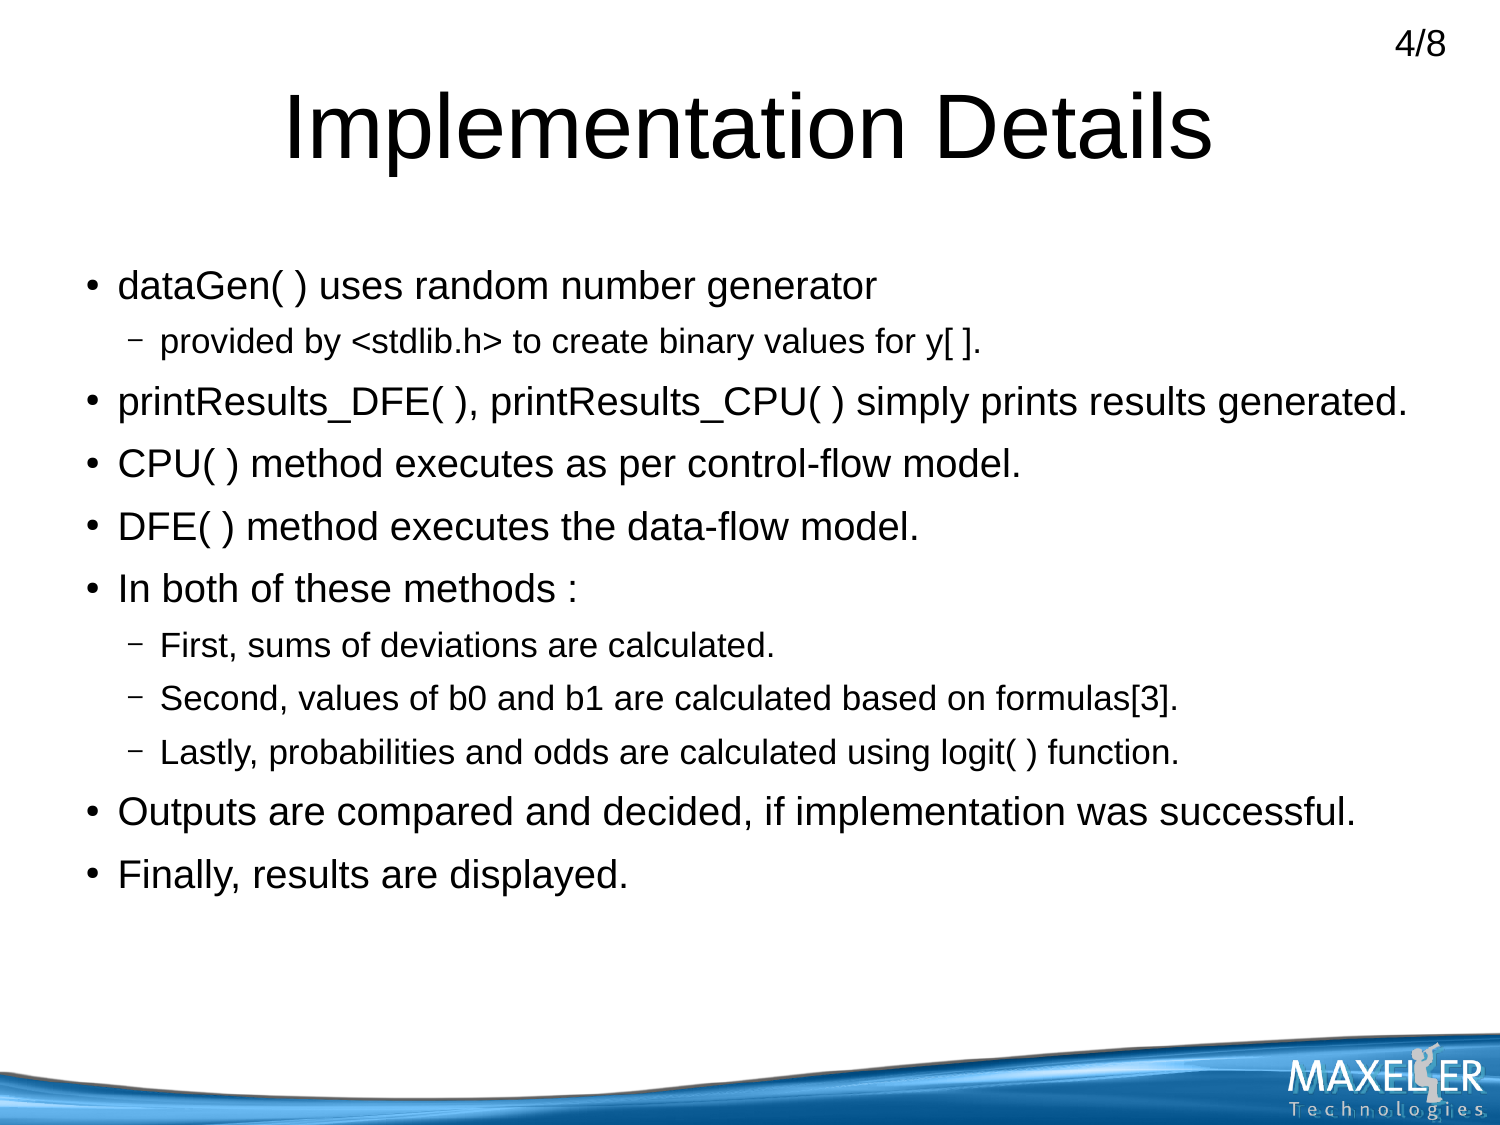

4/8
# Implementation Details
dataGen( ) uses random number generator
provided by <stdlib.h> to create binary values for y[ ].
printResults_DFE( ), printResults_CPU( ) simply prints results generated.
CPU( ) method executes as per control-flow model.
DFE( ) method executes the data-flow model.
In both of these methods :
First, sums of deviations are calculated.
Second, values of b0 and b1 are calculated based on formulas[3].
Lastly, probabilities and odds are calculated using logit( ) function.
Outputs are compared and decided, if implementation was successful.
Finally, results are displayed.